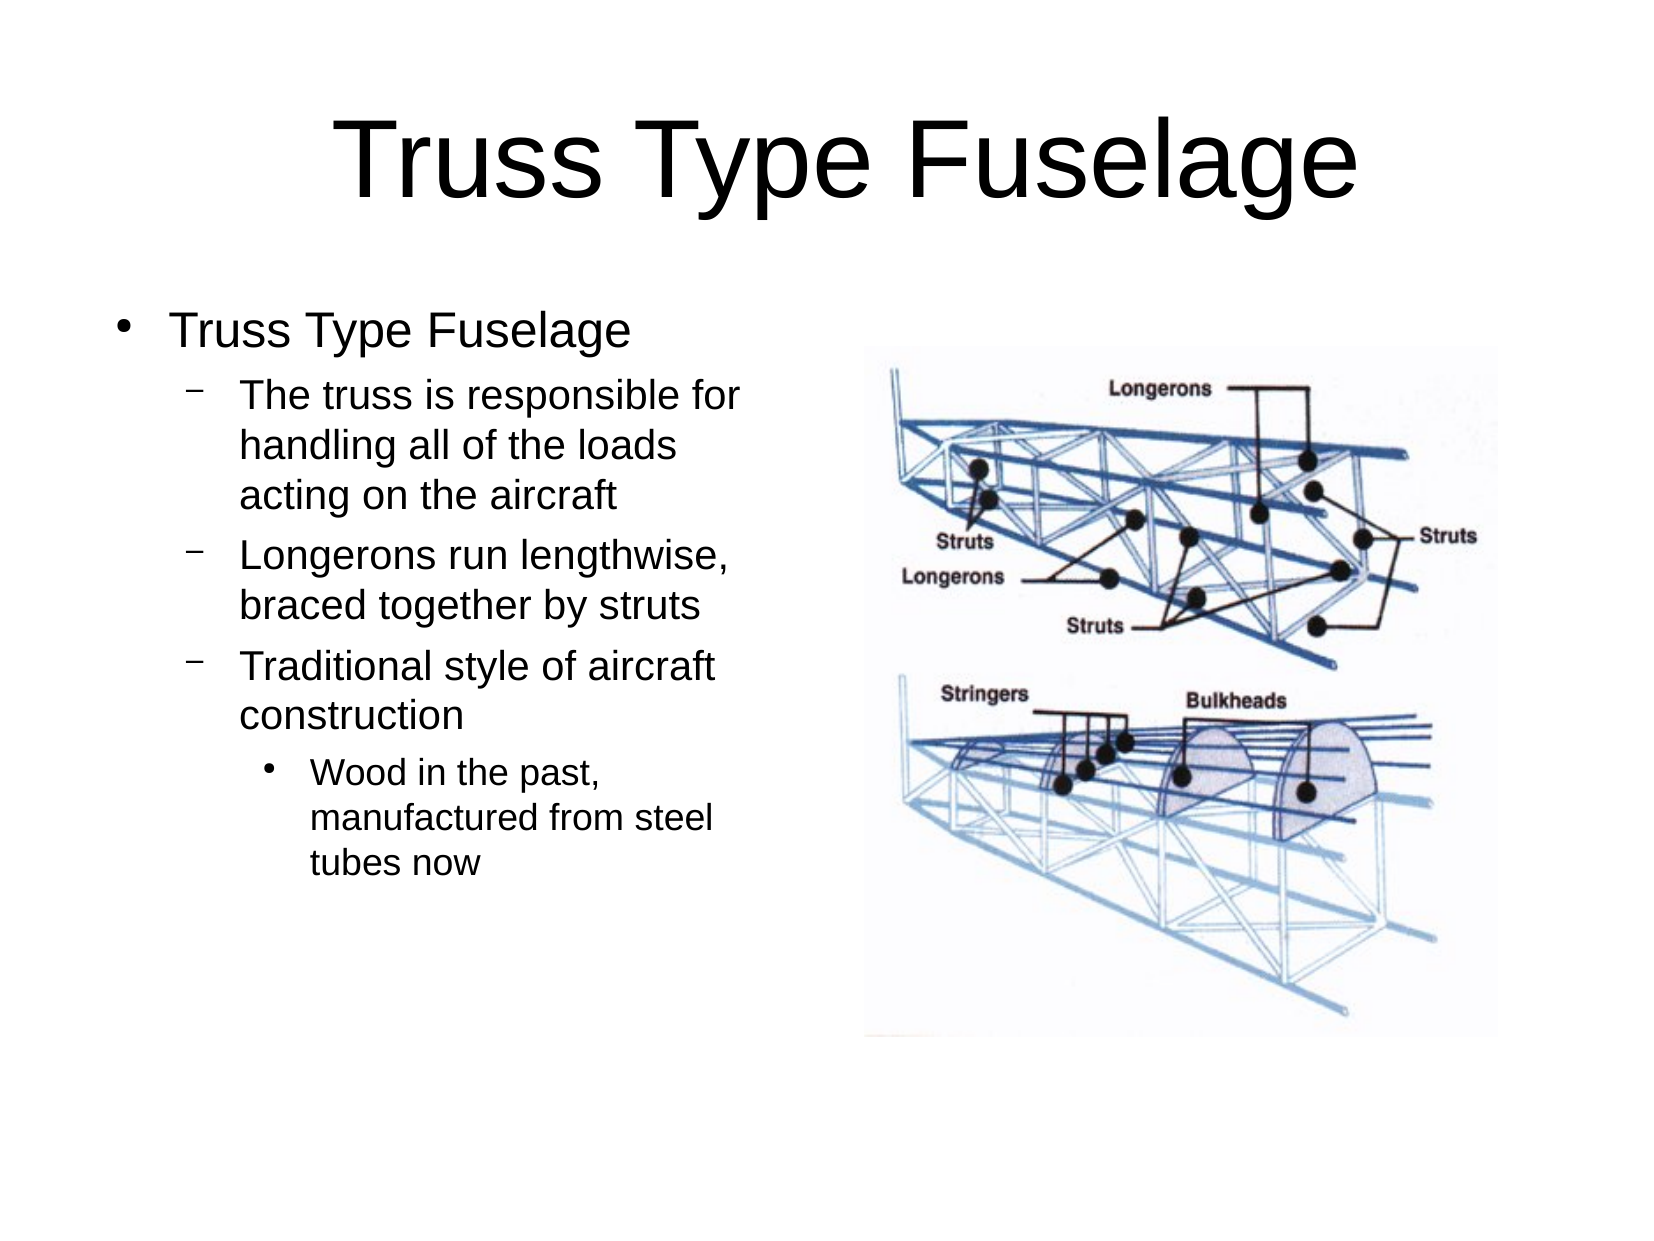

# Truss Type Fuselage
Truss Type Fuselage
The truss is responsible for handling all of the loads acting on the aircraft
Longerons run lengthwise, braced together by struts
Traditional style of aircraft construction
Wood in the past, manufactured from steel tubes now